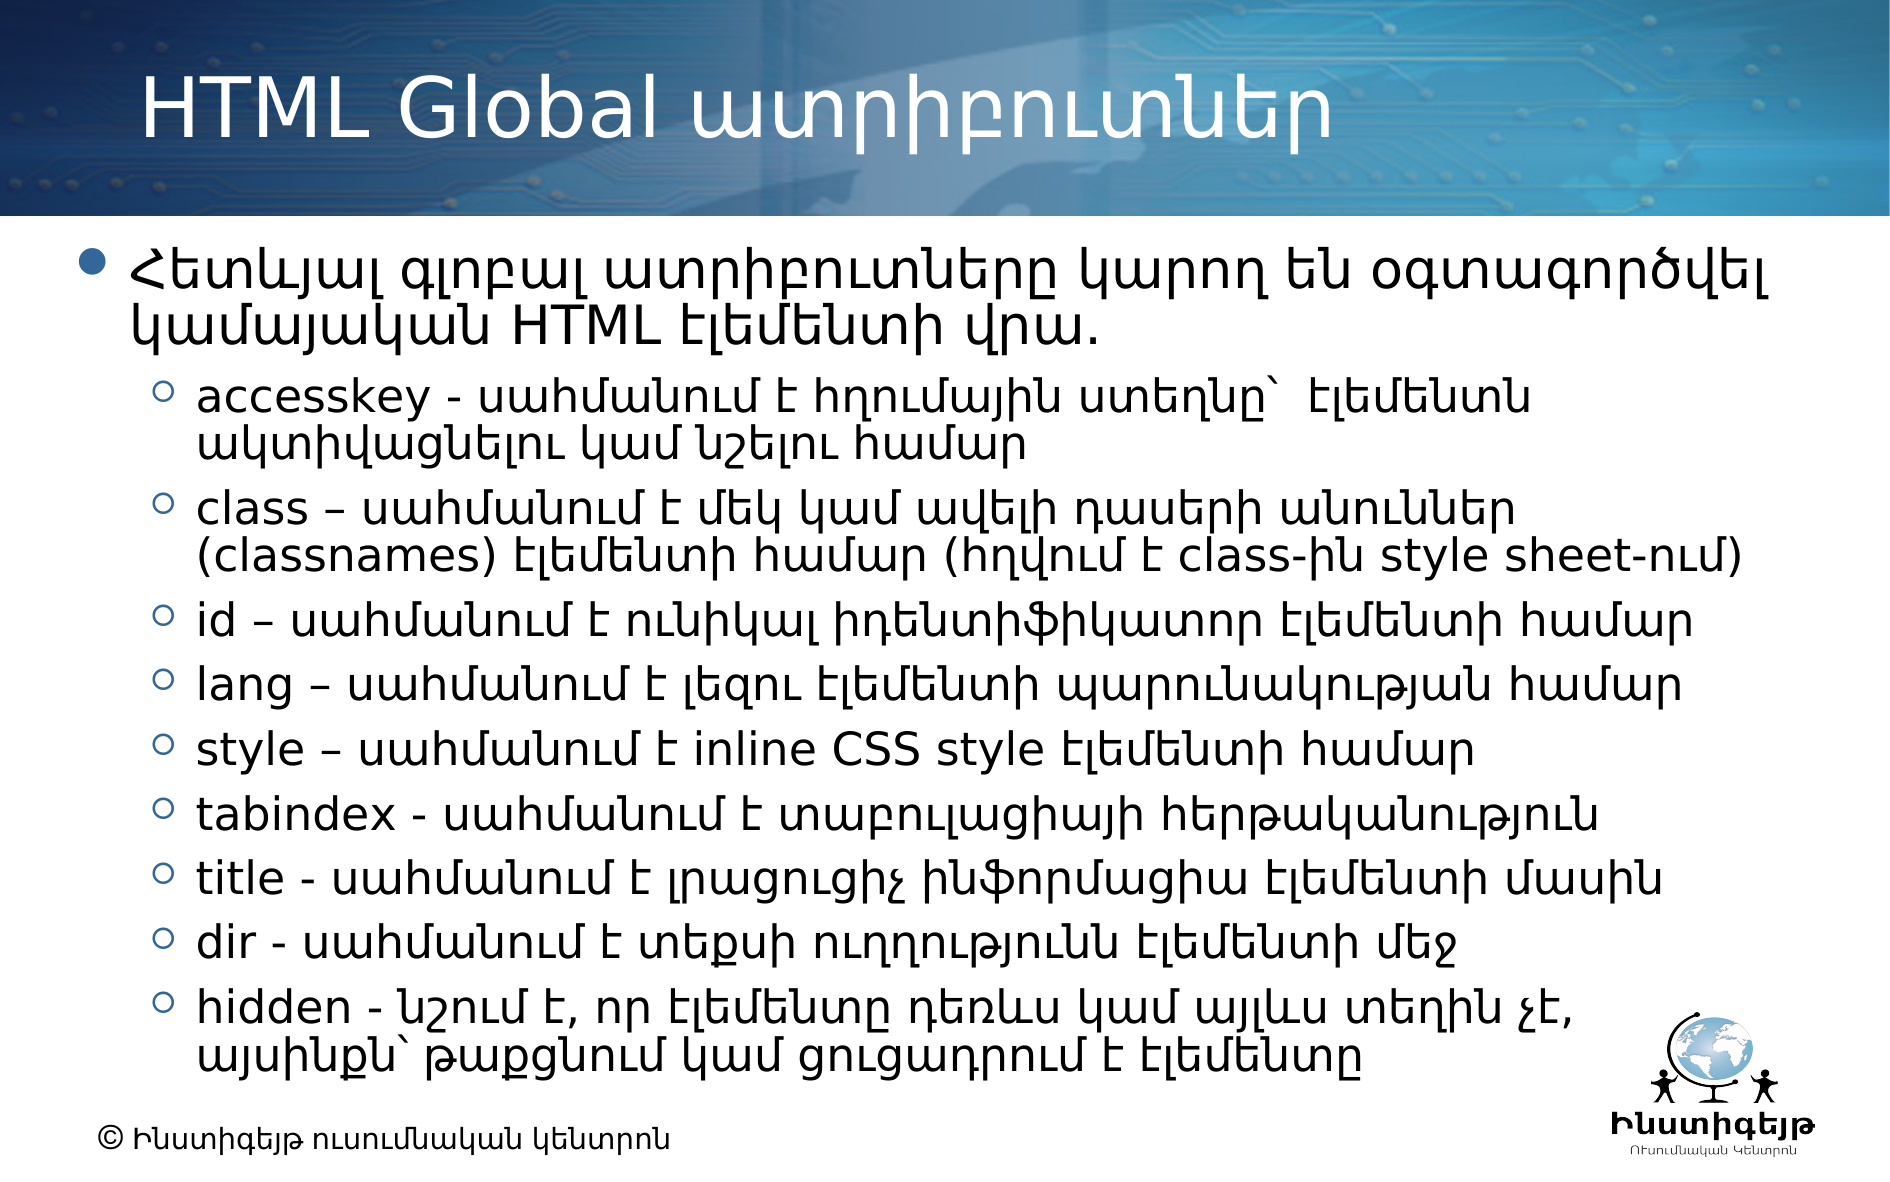

HTML Global ատրիբուտներ
# Հետևյալ գլոբալ ատրիբուտները կարող են օգտագործվել կամայական HTML էլեմենտի վրա․
accesskey - սահմանում է հղումային ստեղնը՝ էլեմենտն ակտիվացնելու կամ նշելու համար
class – սահմանում է մեկ կամ ավելի դասերի անուններ (classnames) էլեմենտի համար (հղվում է class-ին style sheet-ում)
id – սահմանում է ունիկալ իդենտիֆիկատոր էլեմենտի համար
lang – սահմանում է լեզու էլեմենտի պարունակության համար
style – սահմանում է inline CSS style էլեմենտի համար
tabindex - սահմանում է տաբուլացիայի հերթականություն
title - սահմանում է լրացուցիչ ինֆորմացիա էլեմենտի մասին
dir - սահմանում է տեքսի ուղղությունն էլեմենտի մեջ
hidden - նշում է, որ էլեմենտը դեռևս կամ այլևս տեղին չէ, այսինքն՝ թաքցնում կամ ցուցադրում է էլեմենտը